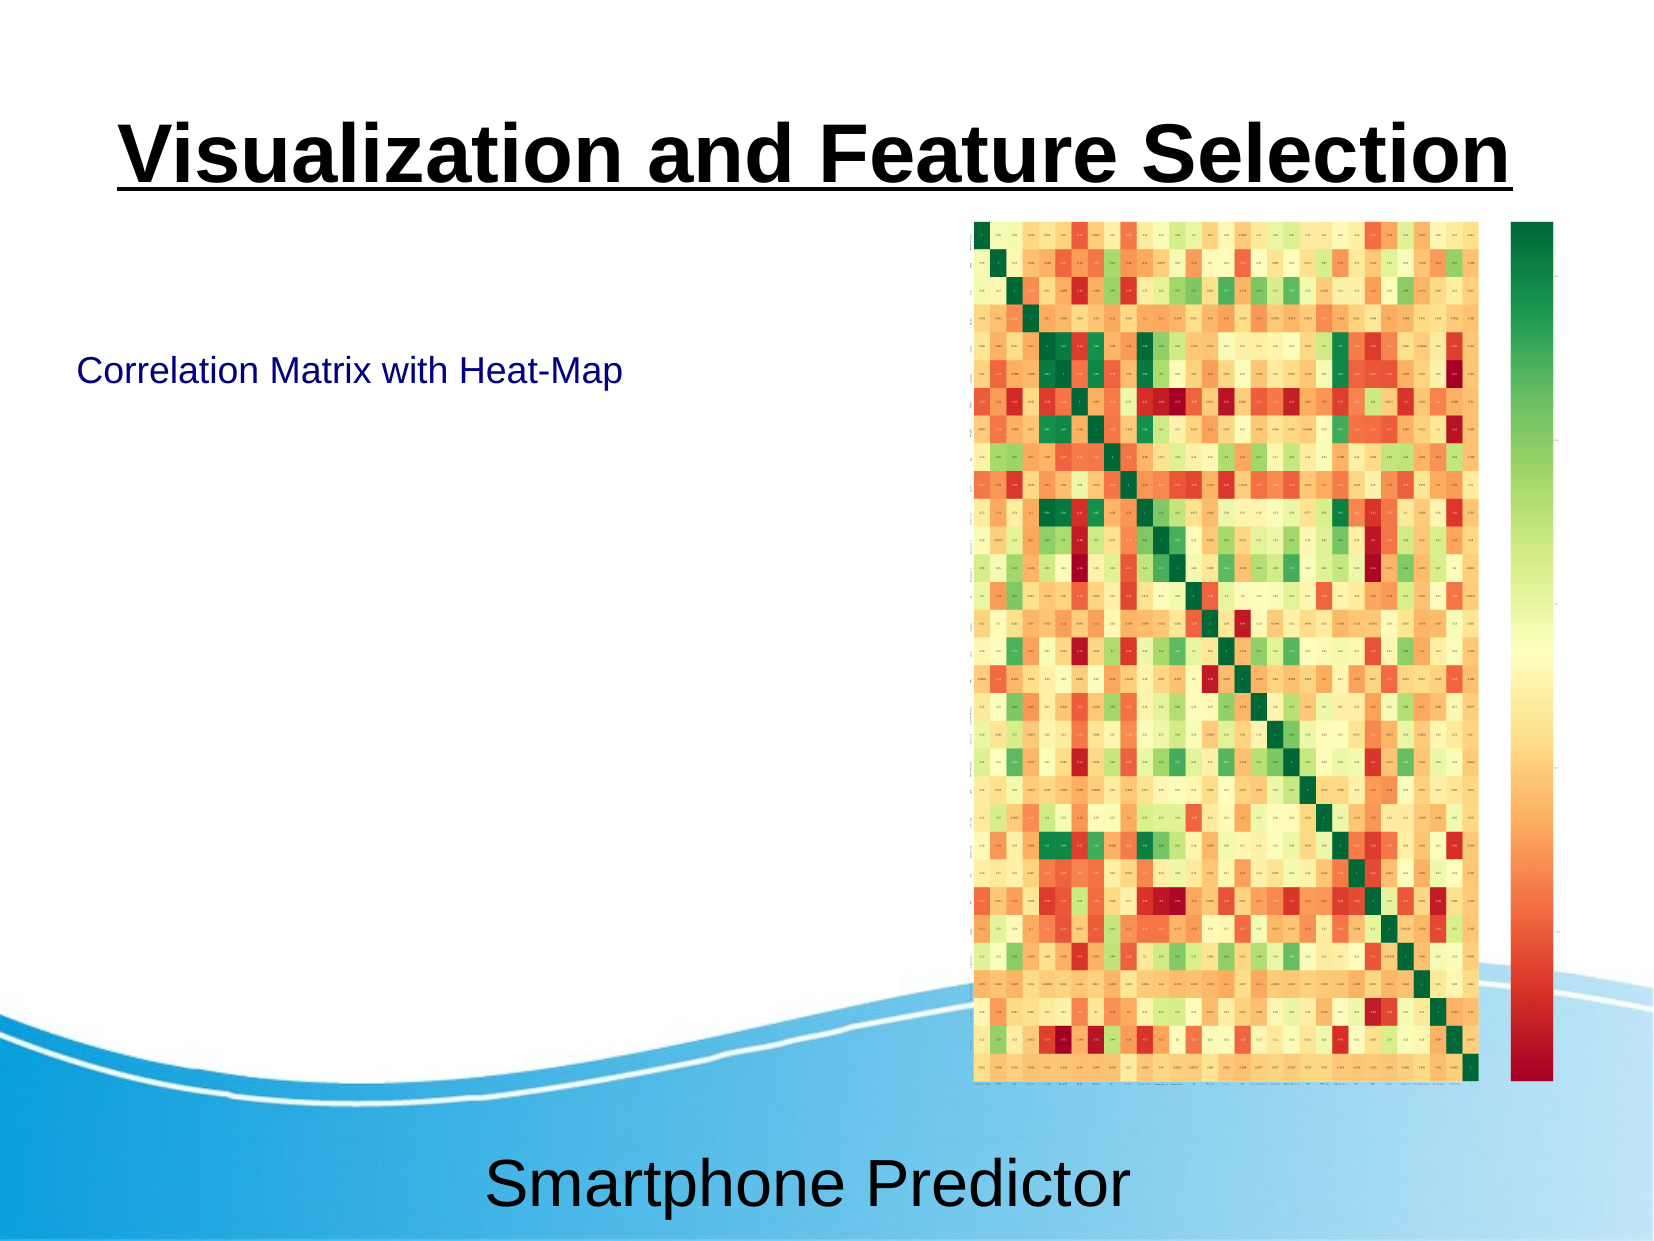

Visualization and Feature Selection
Correlation Matrix with Heat-Map
# Smartphone Predictor